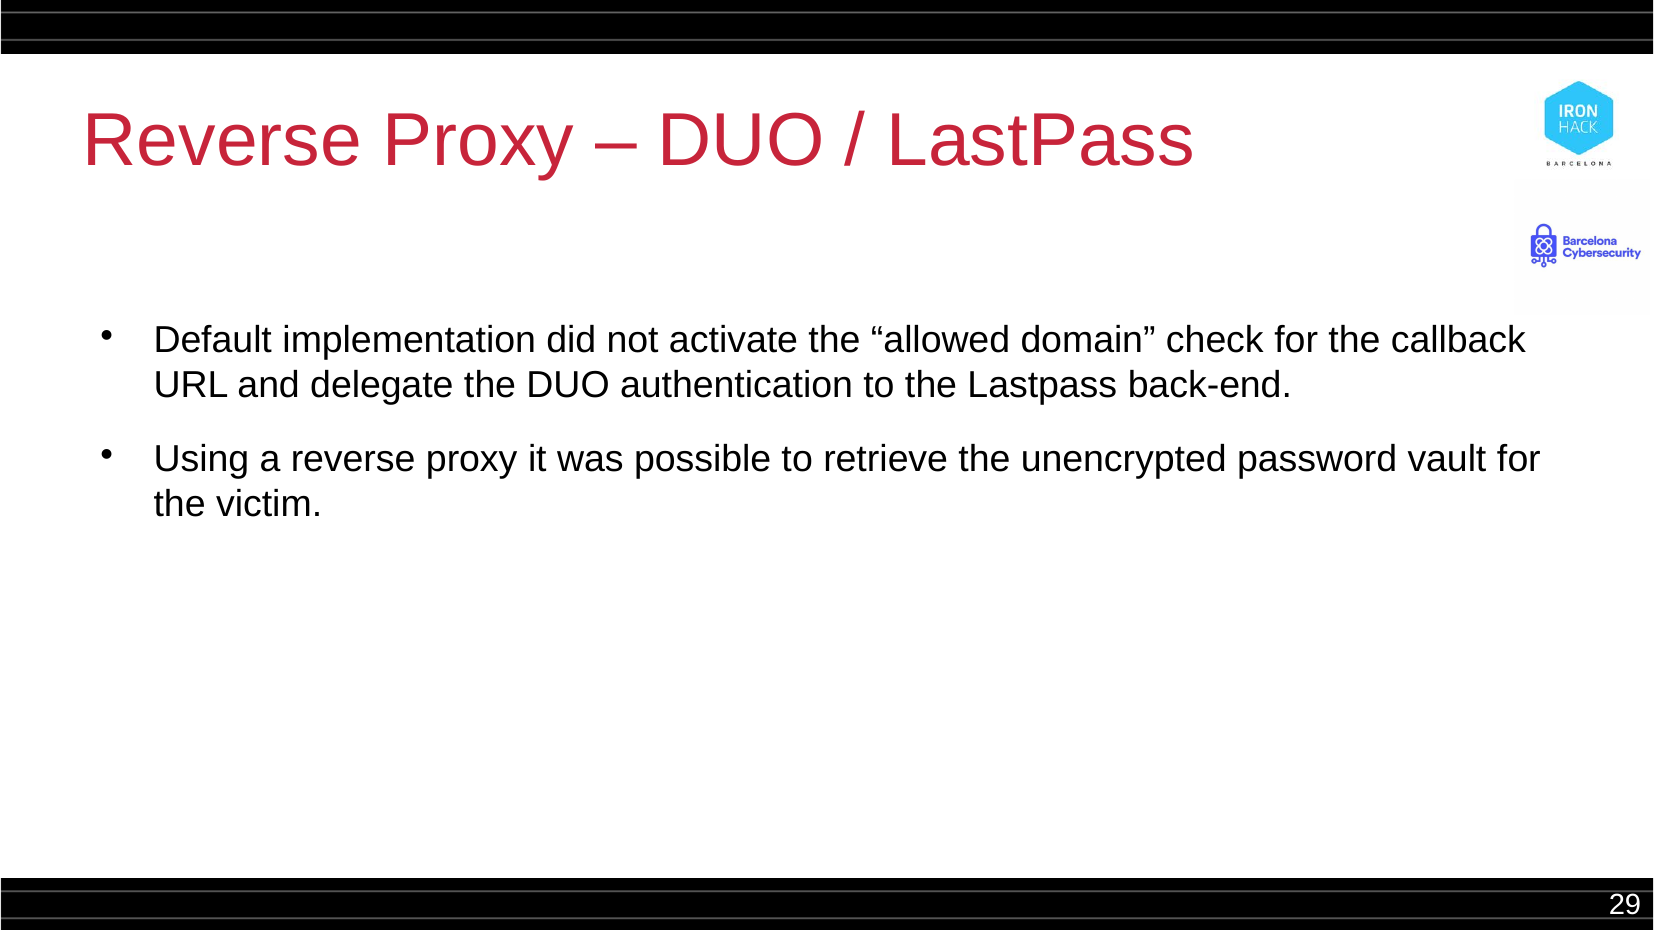

Reverse Proxy – DUO / LastPass
Default implementation did not activate the “allowed domain” check for the callback URL and delegate the DUO authentication to the Lastpass back-end.
Using a reverse proxy it was possible to retrieve the unencrypted password vault for the victim.